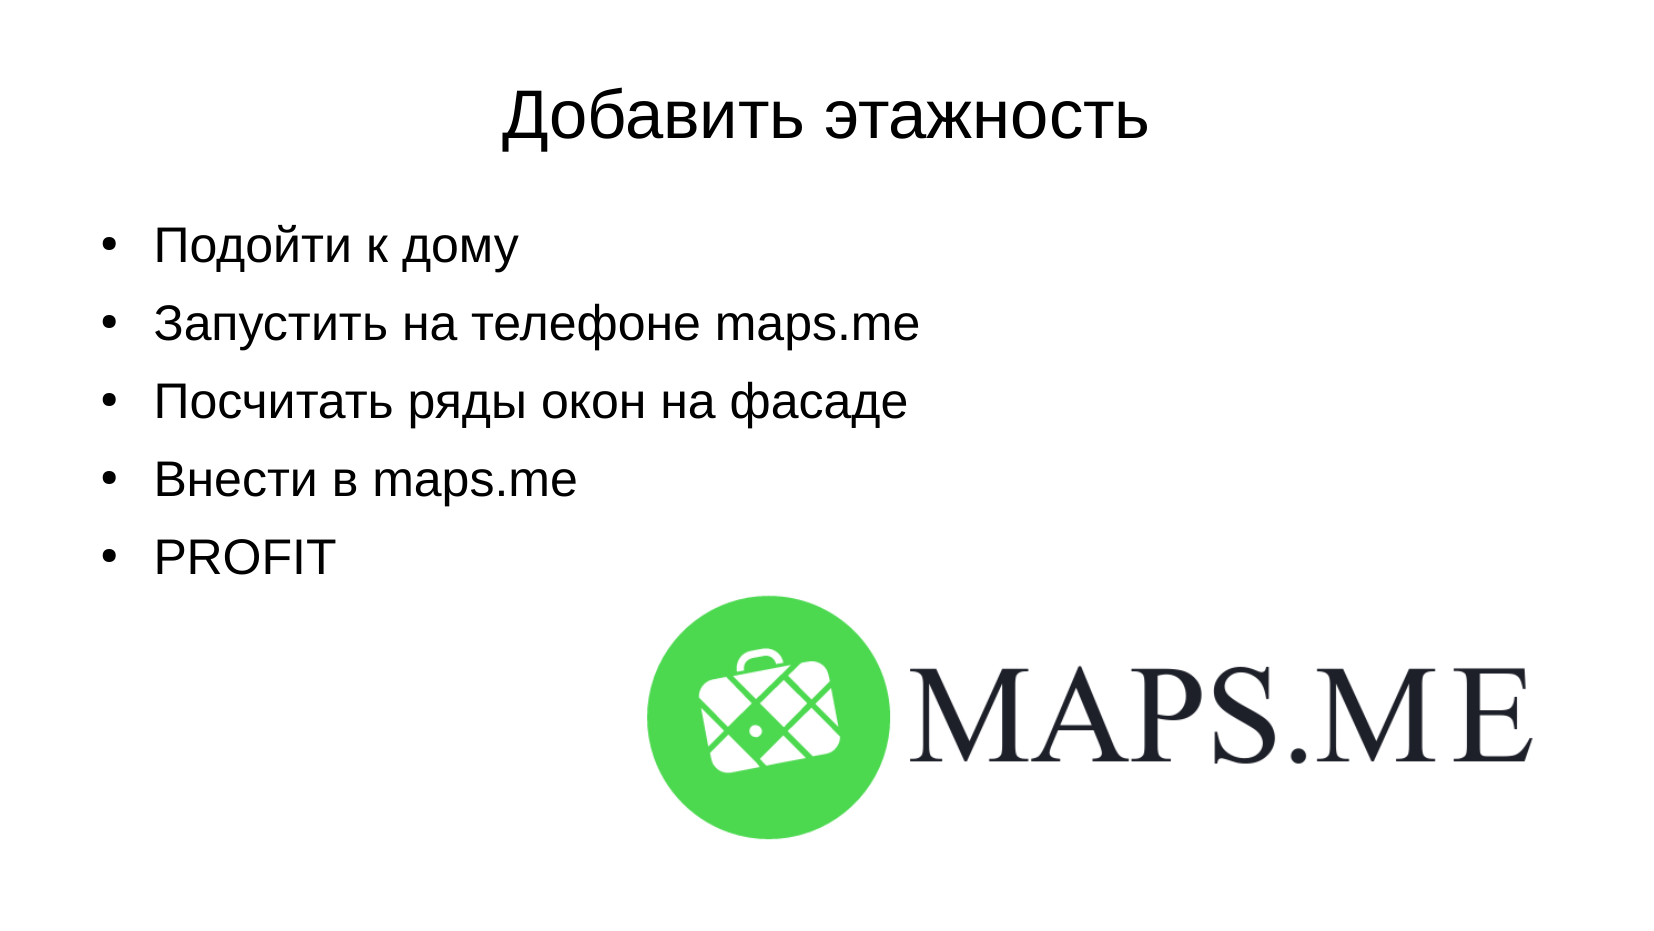

# Добавить этажность
Подойти к дому
Запустить на телефоне maps.me
Посчитать ряды окон на фасаде
Внести в maps.me
PROFIT